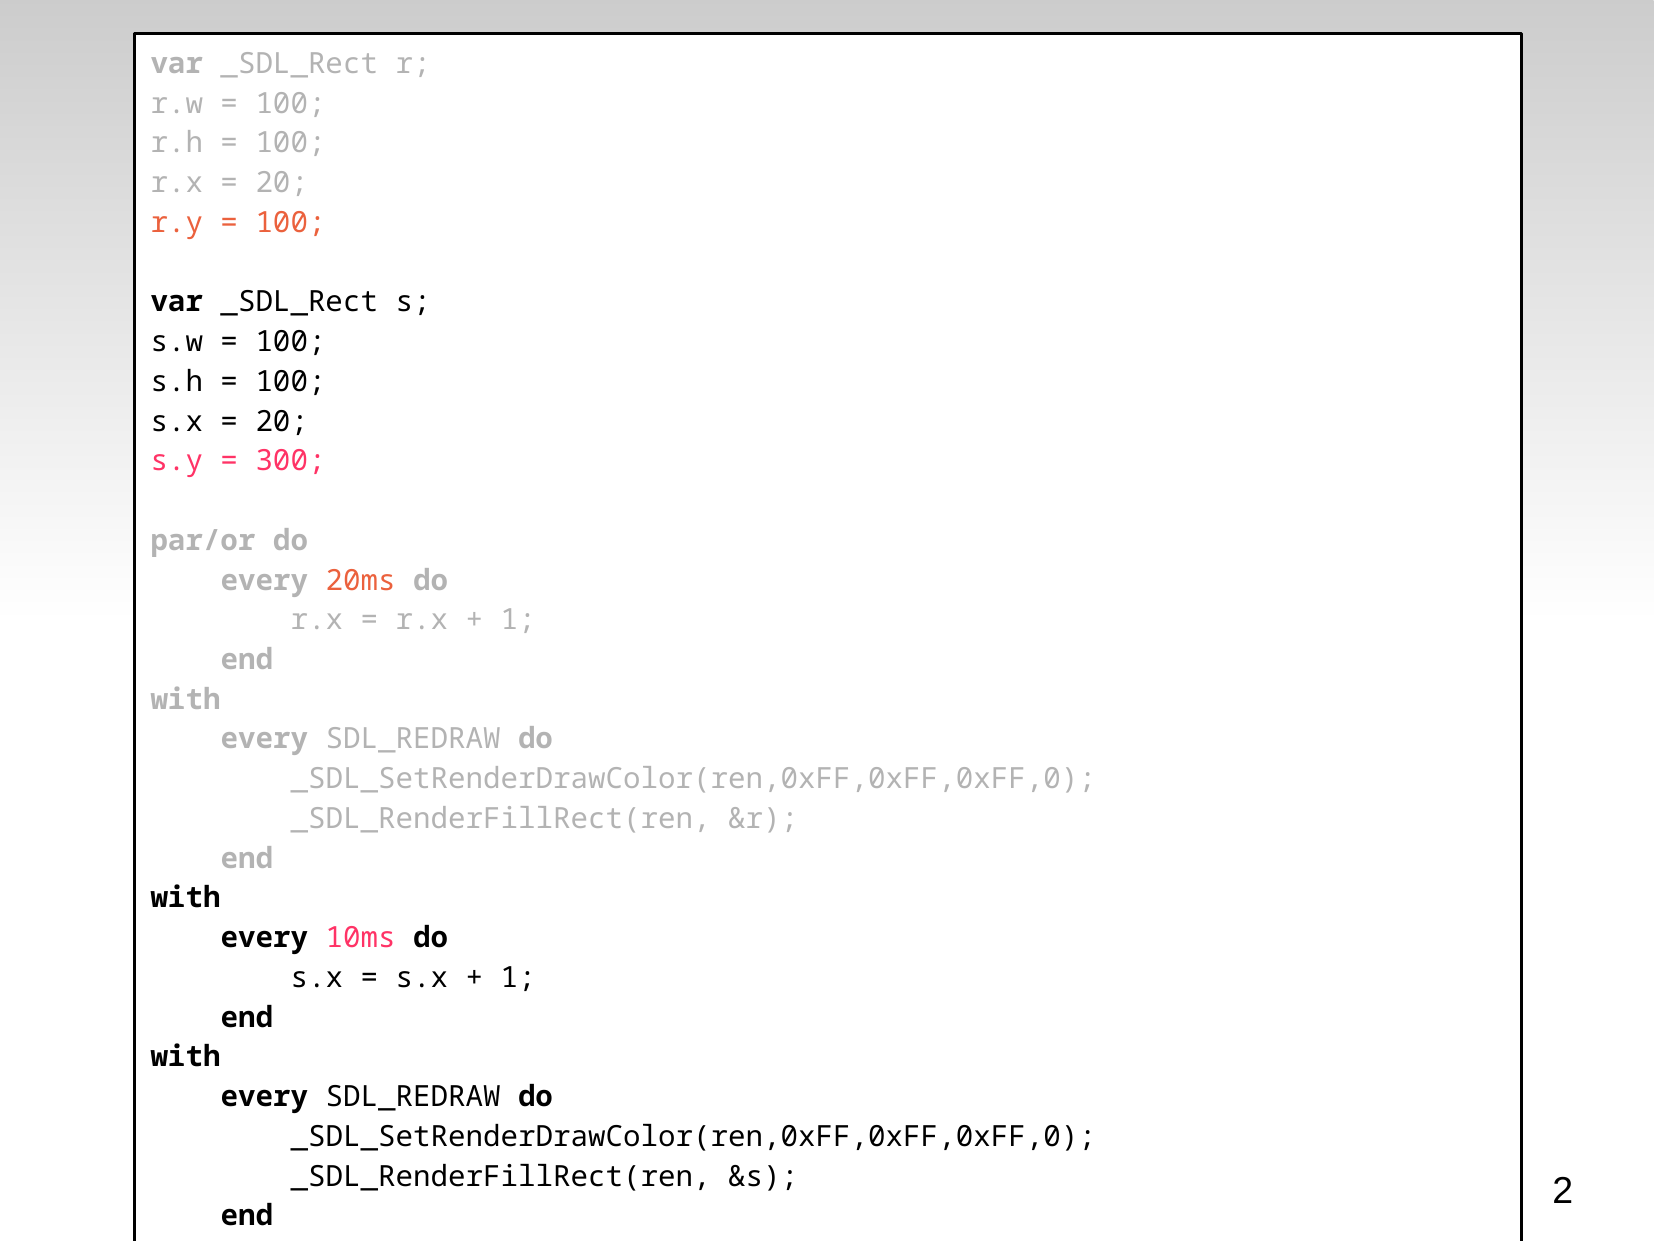

var _SDL_Rect r;
r.w = 100;
r.h = 100;
r.x = 20;
r.y = 100;
var _SDL_Rect s;
s.w = 100;
s.h = 100;
s.x = 20;
s.y = 300;
par/or do
 every 20ms do
 r.x = r.x + 1;
 end
with
 every SDL_REDRAW do
 _SDL_SetRenderDrawColor(ren,0xFF,0xFF,0xFF,0);
 _SDL_RenderFillRect(ren, &r);
 end
with
 every 10ms do
 s.x = s.x + 1;
 end
with
 every SDL_REDRAW do
 _SDL_SetRenderDrawColor(ren,0xFF,0xFF,0xFF,0);
 _SDL_RenderFillRect(ren, &s);
 end
with
 await SDL_QUIT;
end
2